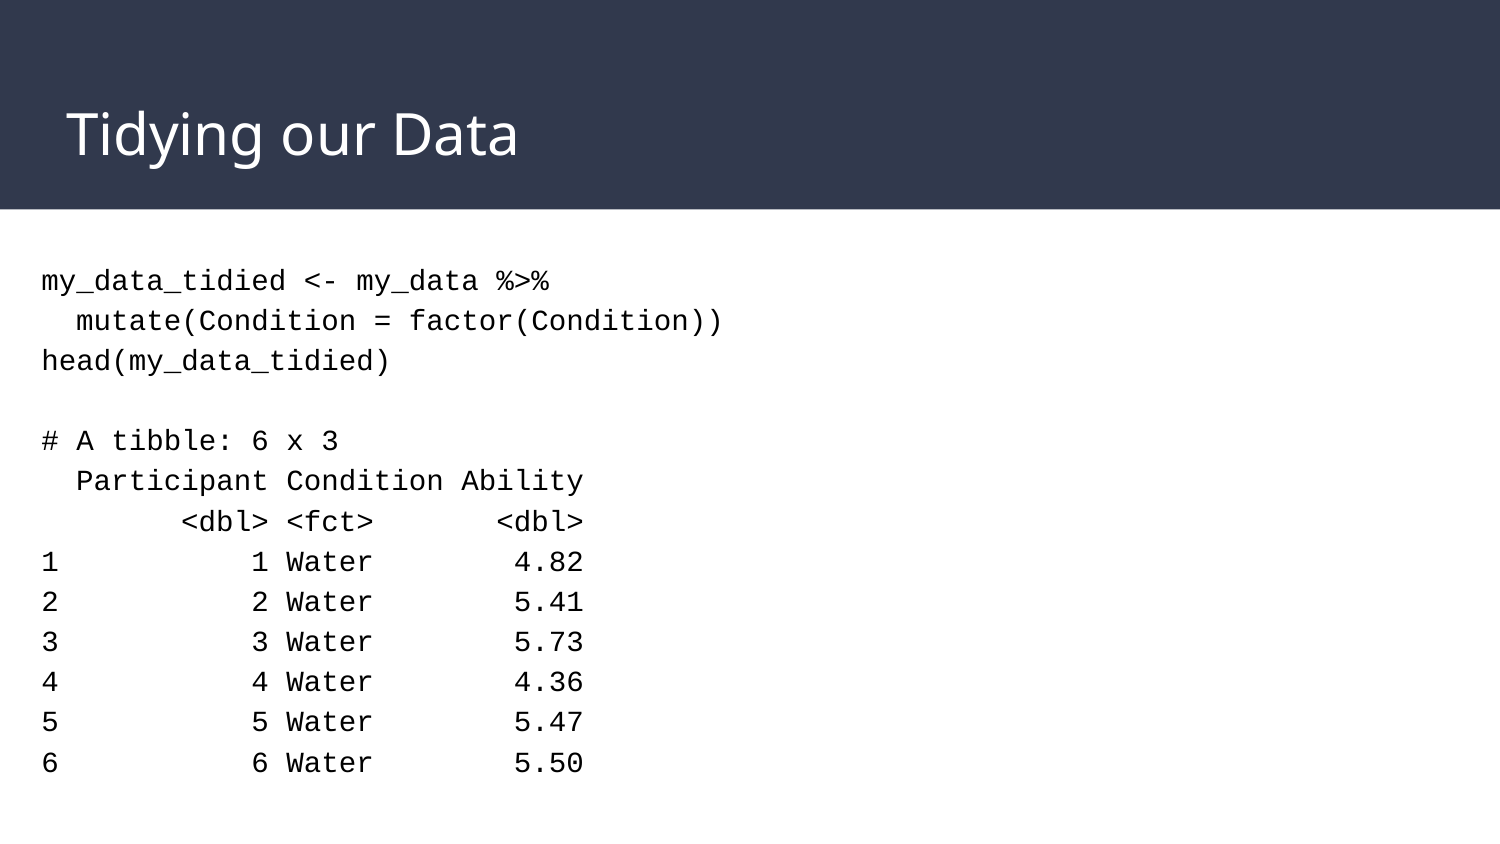

# Tidying our Data
my_data_tidied <- my_data %>%
 mutate(Condition = factor(Condition))
head(my_data_tidied)
# A tibble: 6 x 3
 Participant Condition Ability
 <dbl> <fct> <dbl>
1 1 Water 4.82
2 2 Water 5.41
3 3 Water 5.73
4 4 Water 4.36
5 5 Water 5.47
6 6 Water 5.50